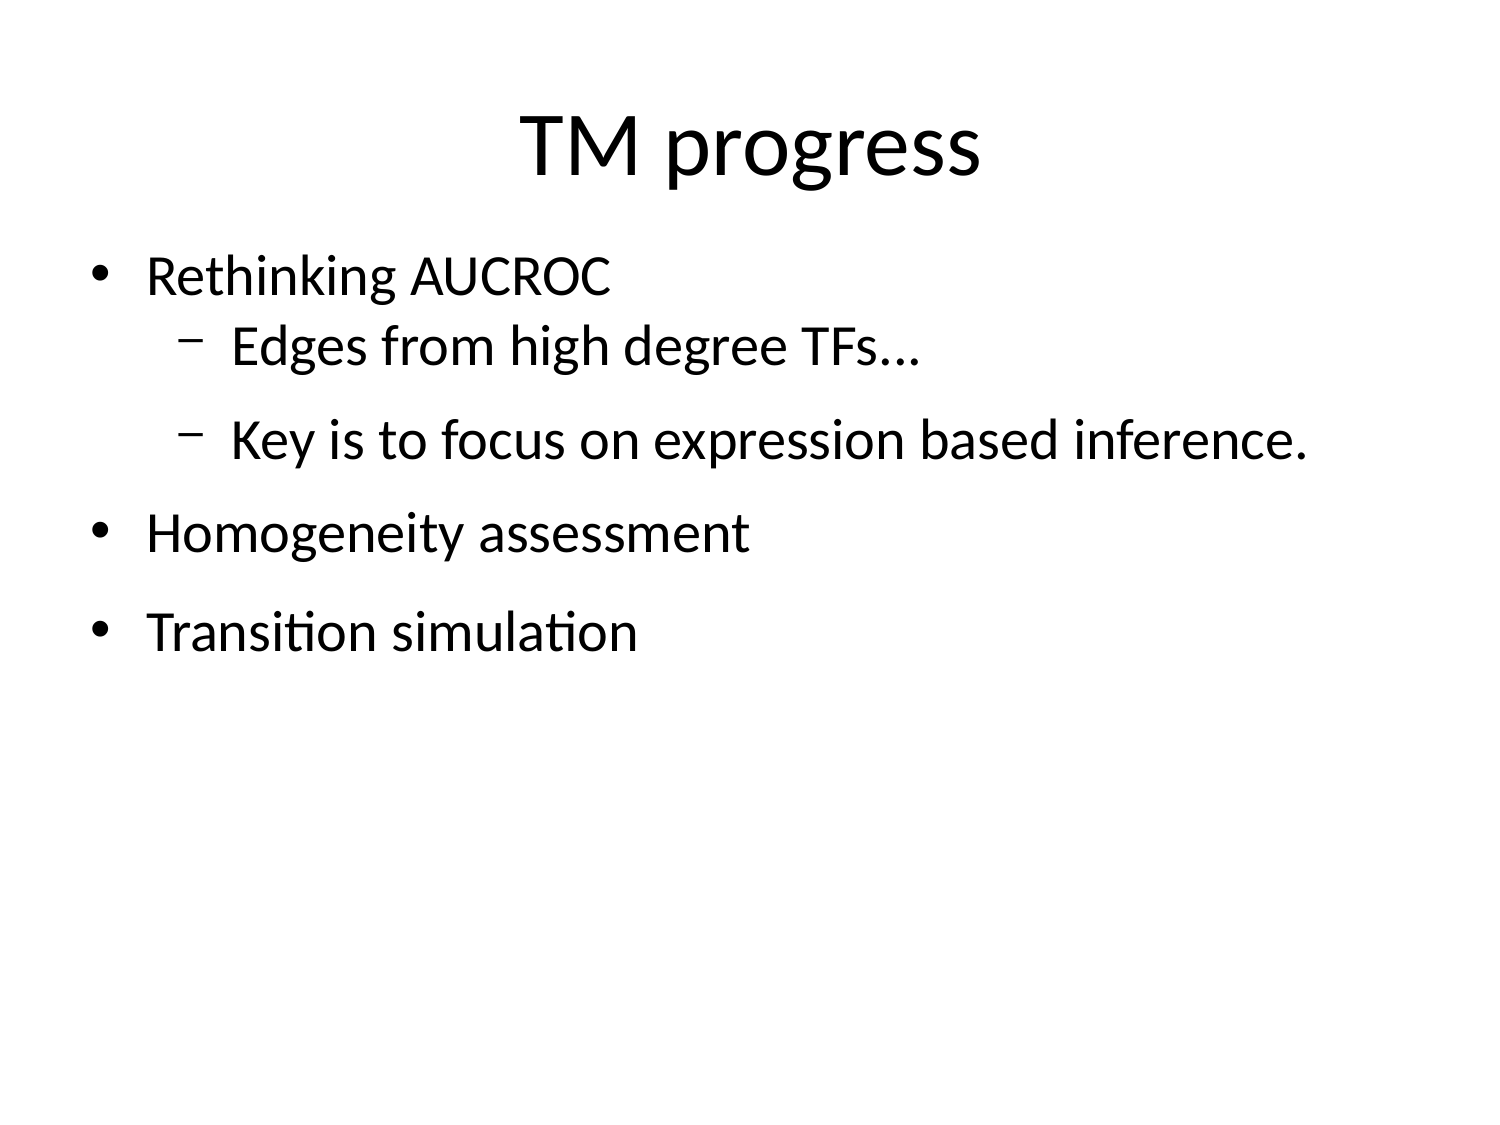

TM progress
# Rethinking AUCROC
Edges from high degree TFs...
Key is to focus on expression based inference.
Homogeneity assessment
Transition simulation